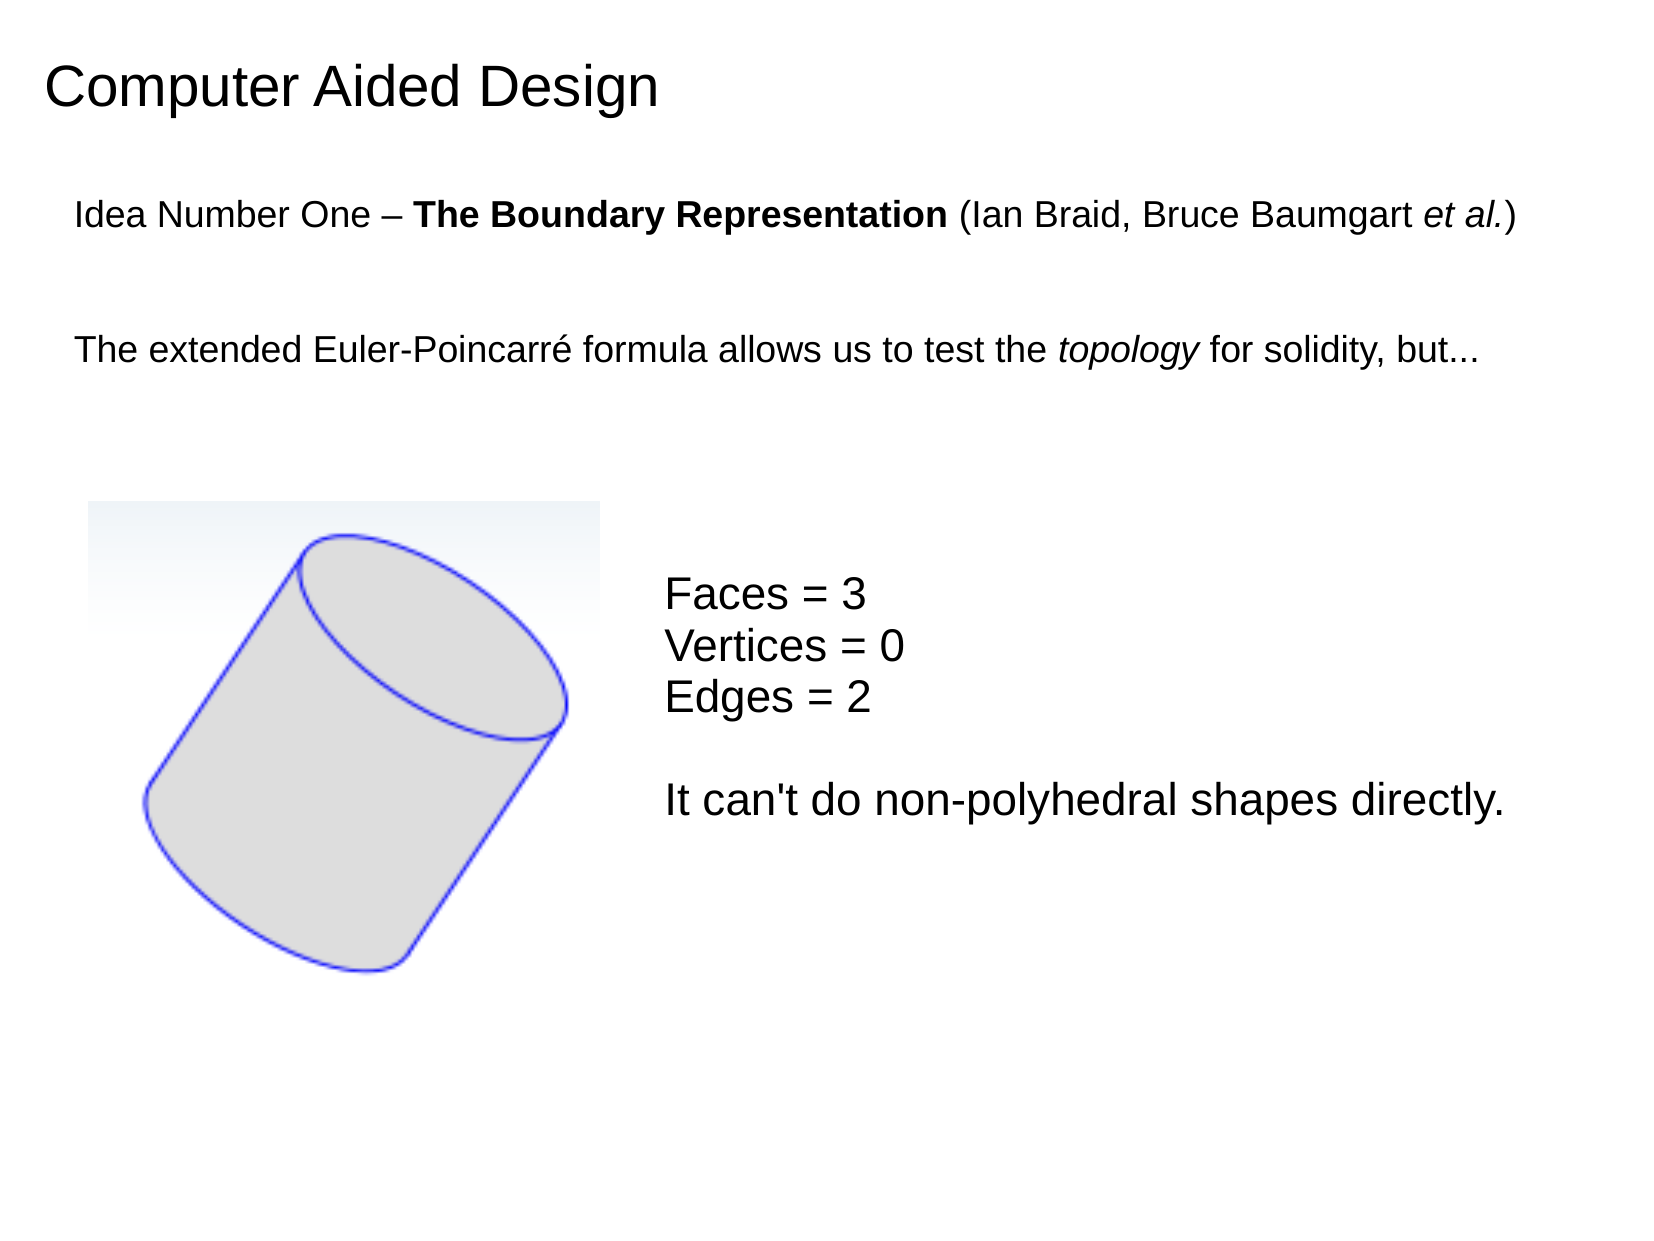

Computer Aided Design
Idea Number One – The Boundary Representation (Ian Braid, Bruce Baumgart et al.)
The extended Euler-Poincarré formula allows us to test the topology for solidity, but...
Faces = 3
Vertices = 0
Edges = 2
It can't do non-polyhedral shapes directly.